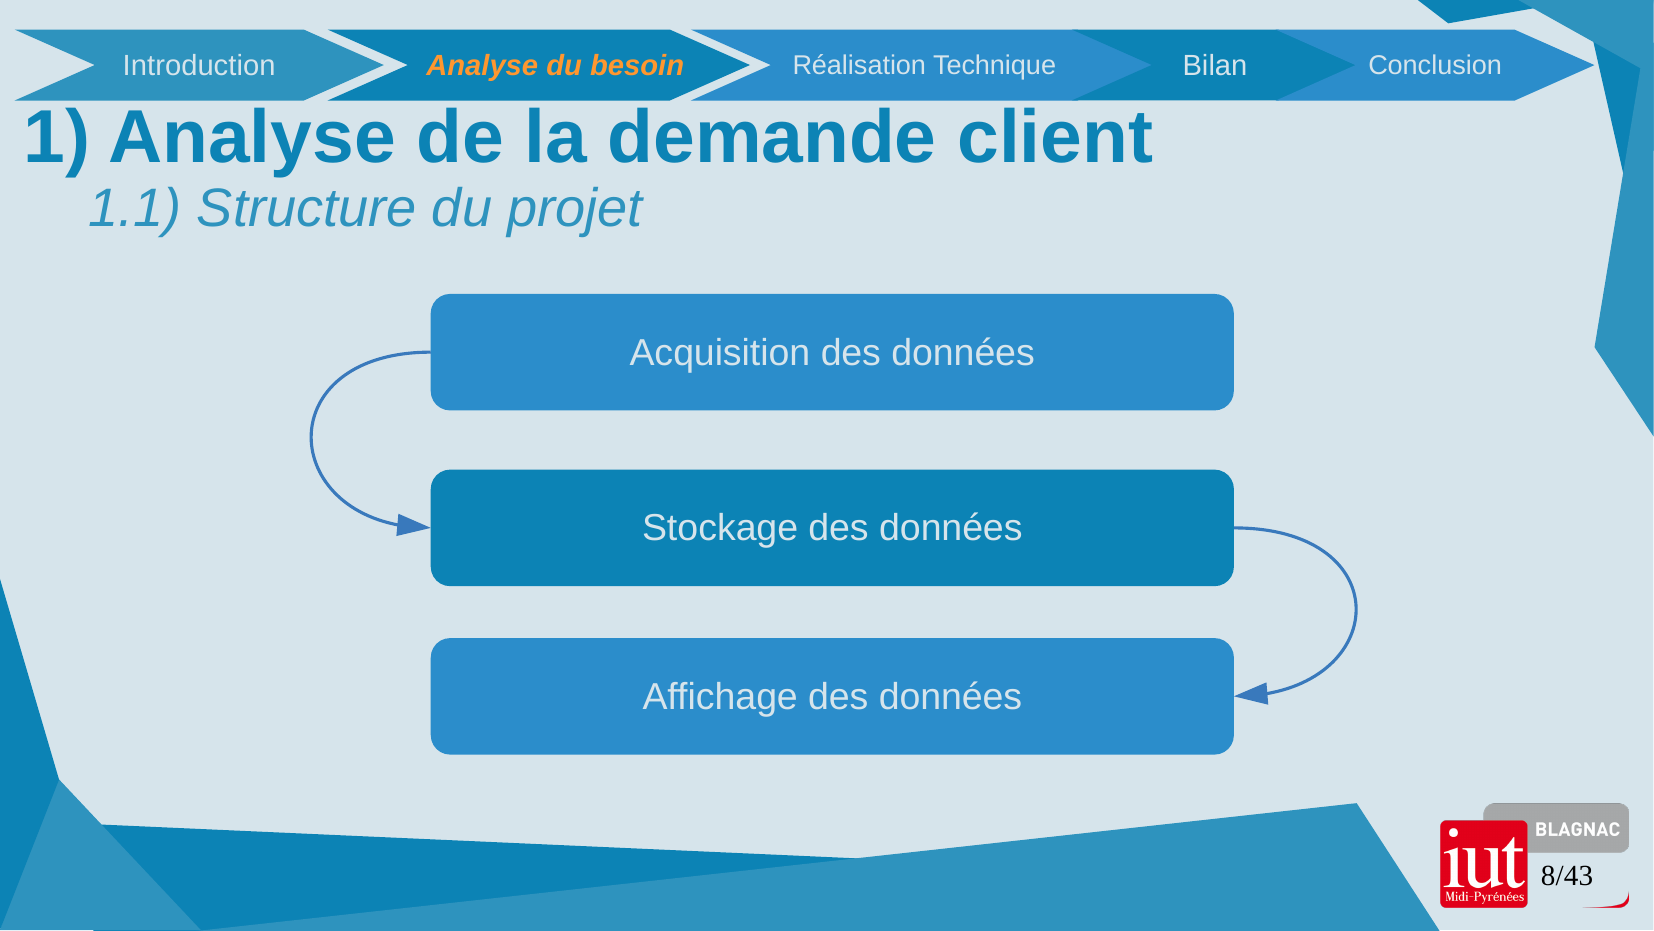

Bilan
Introduction
 Analyse du besoin
Réalisation Technique
Conclusion
# 1) Analyse de la demande client
1.1) Structure du projet
Acquisition des données
Stockage des données
Affichage des données
8